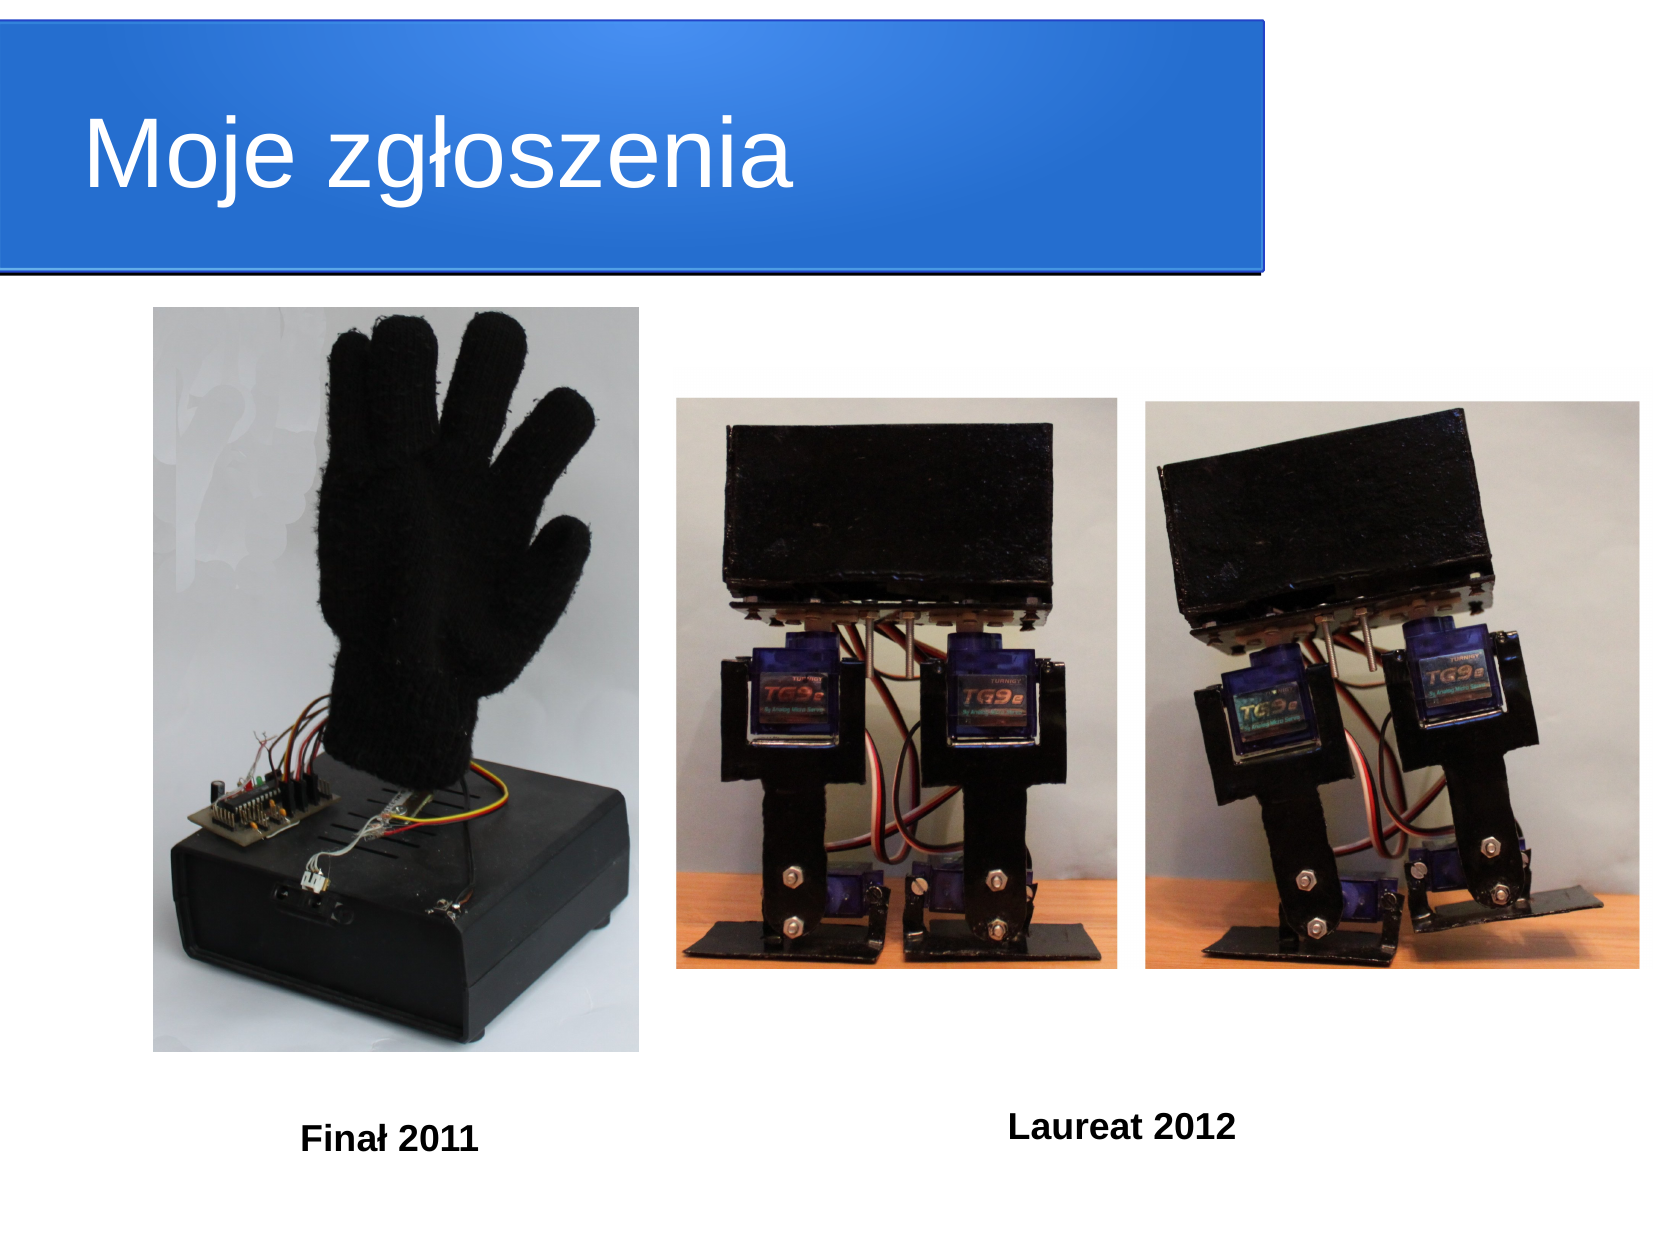

# Moje zgłoszenia
Laureat 2012
Finał 2011